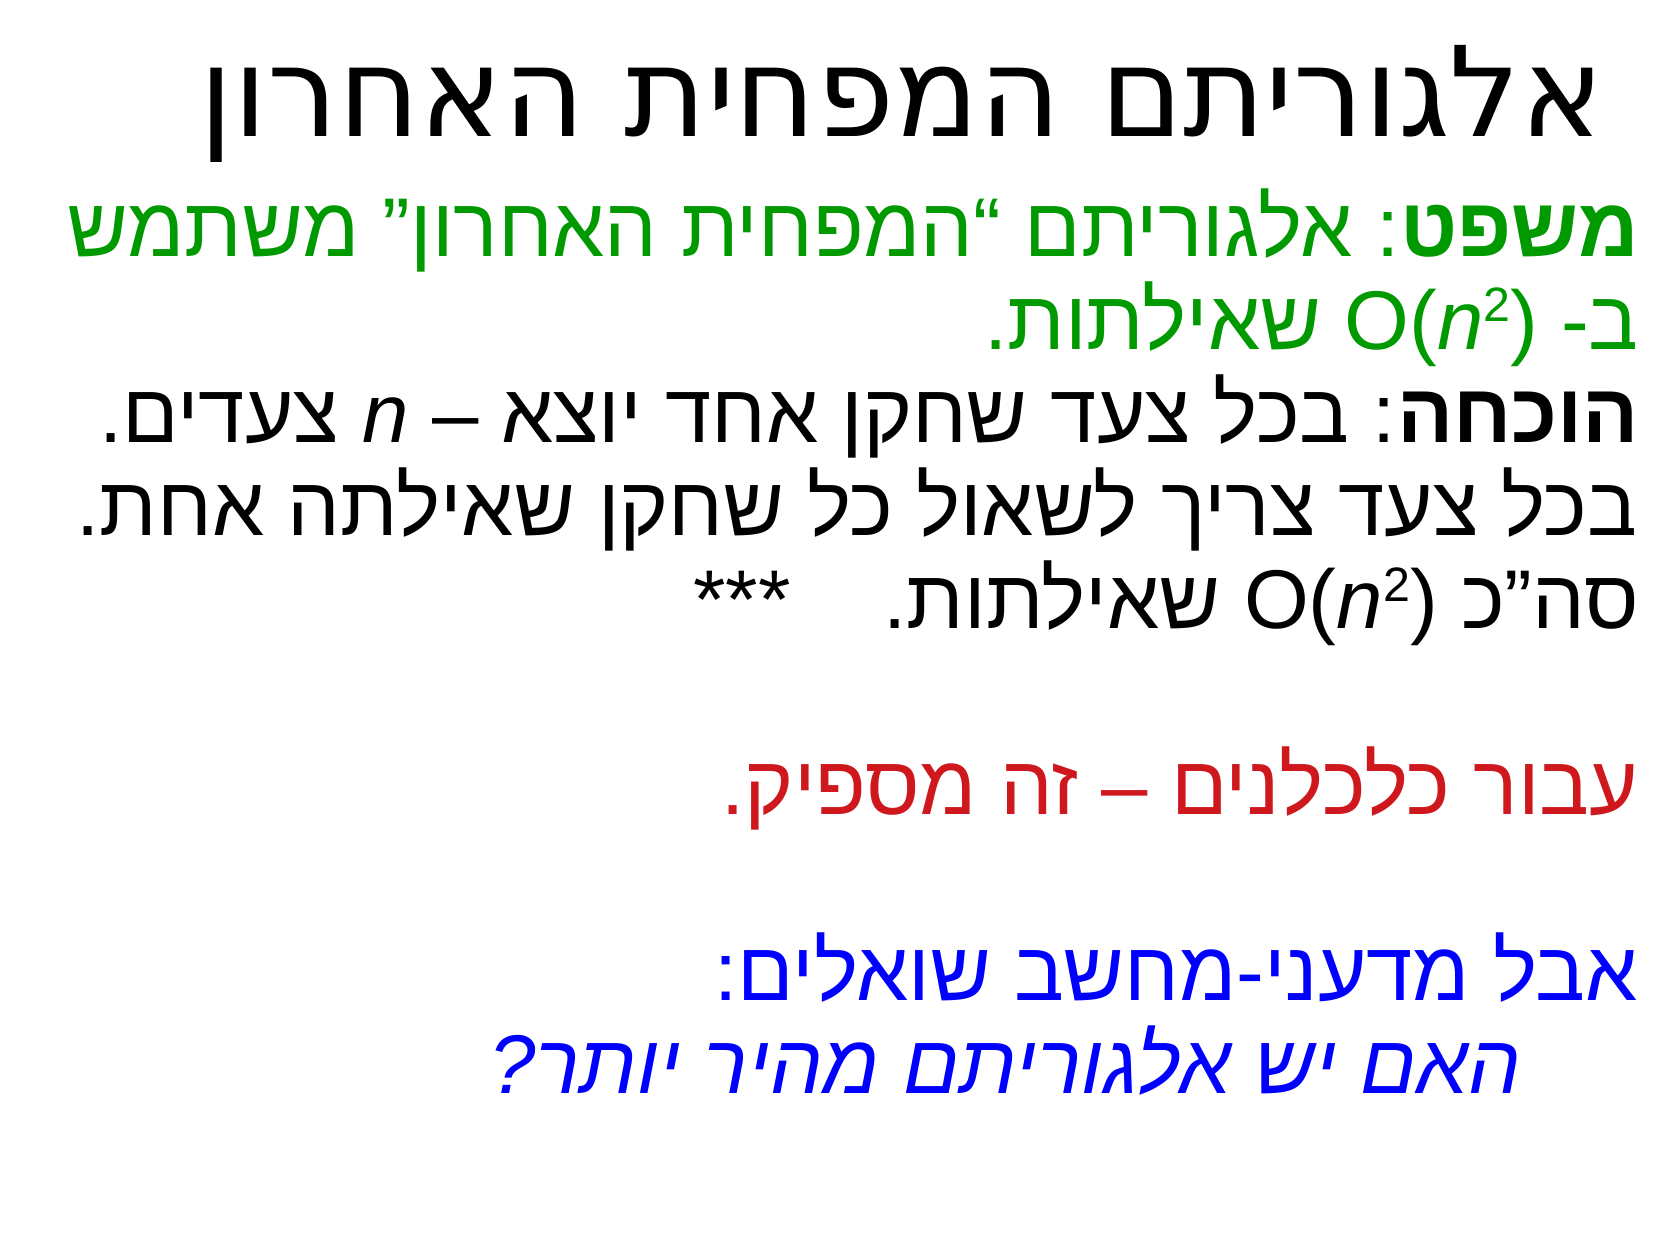

# אלגוריתם המפחית האחרון
משפט: אלגוריתם “המפחית האחרון” משתמש ב- O(n2) שאילתות.
הוכחה: בכל צעד שחקן אחד יוצא – n צעדים.
בכל צעד צריך לשאול כל שחקן שאילתה אחת.
סה”כ O(n2) שאילתות. ***
עבור כלכלנים – זה מספיק.
אבל מדעני-מחשב שואלים:
 האם יש אלגוריתם מהיר יותר?